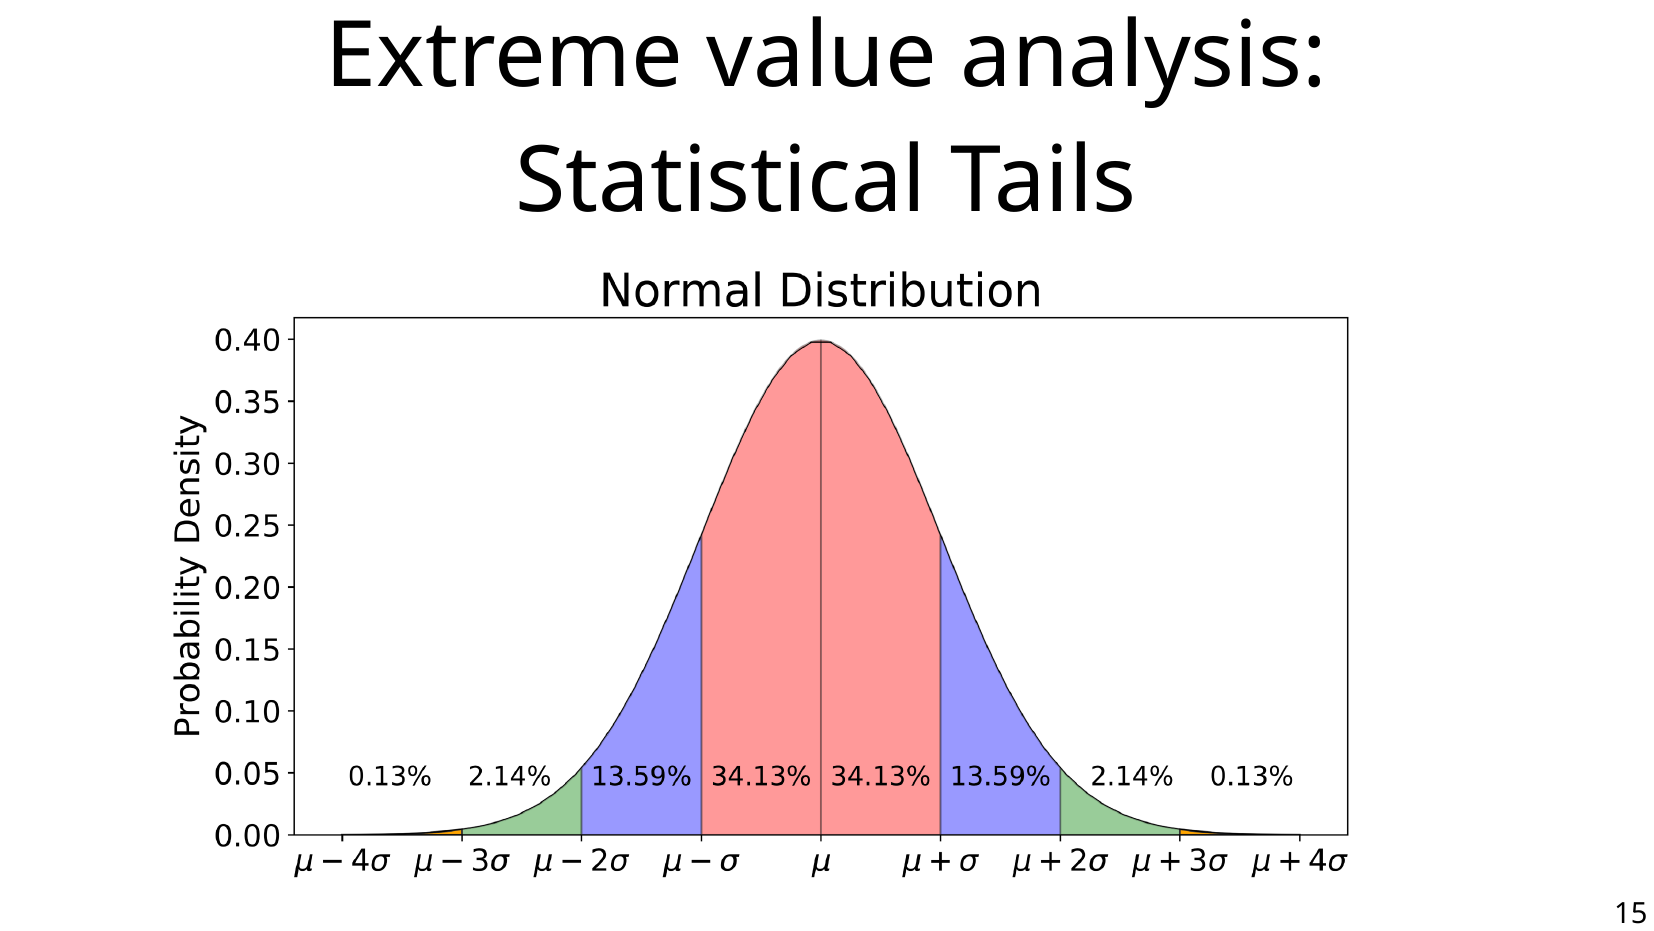

# Extreme value analysis: Statistical Tails
15